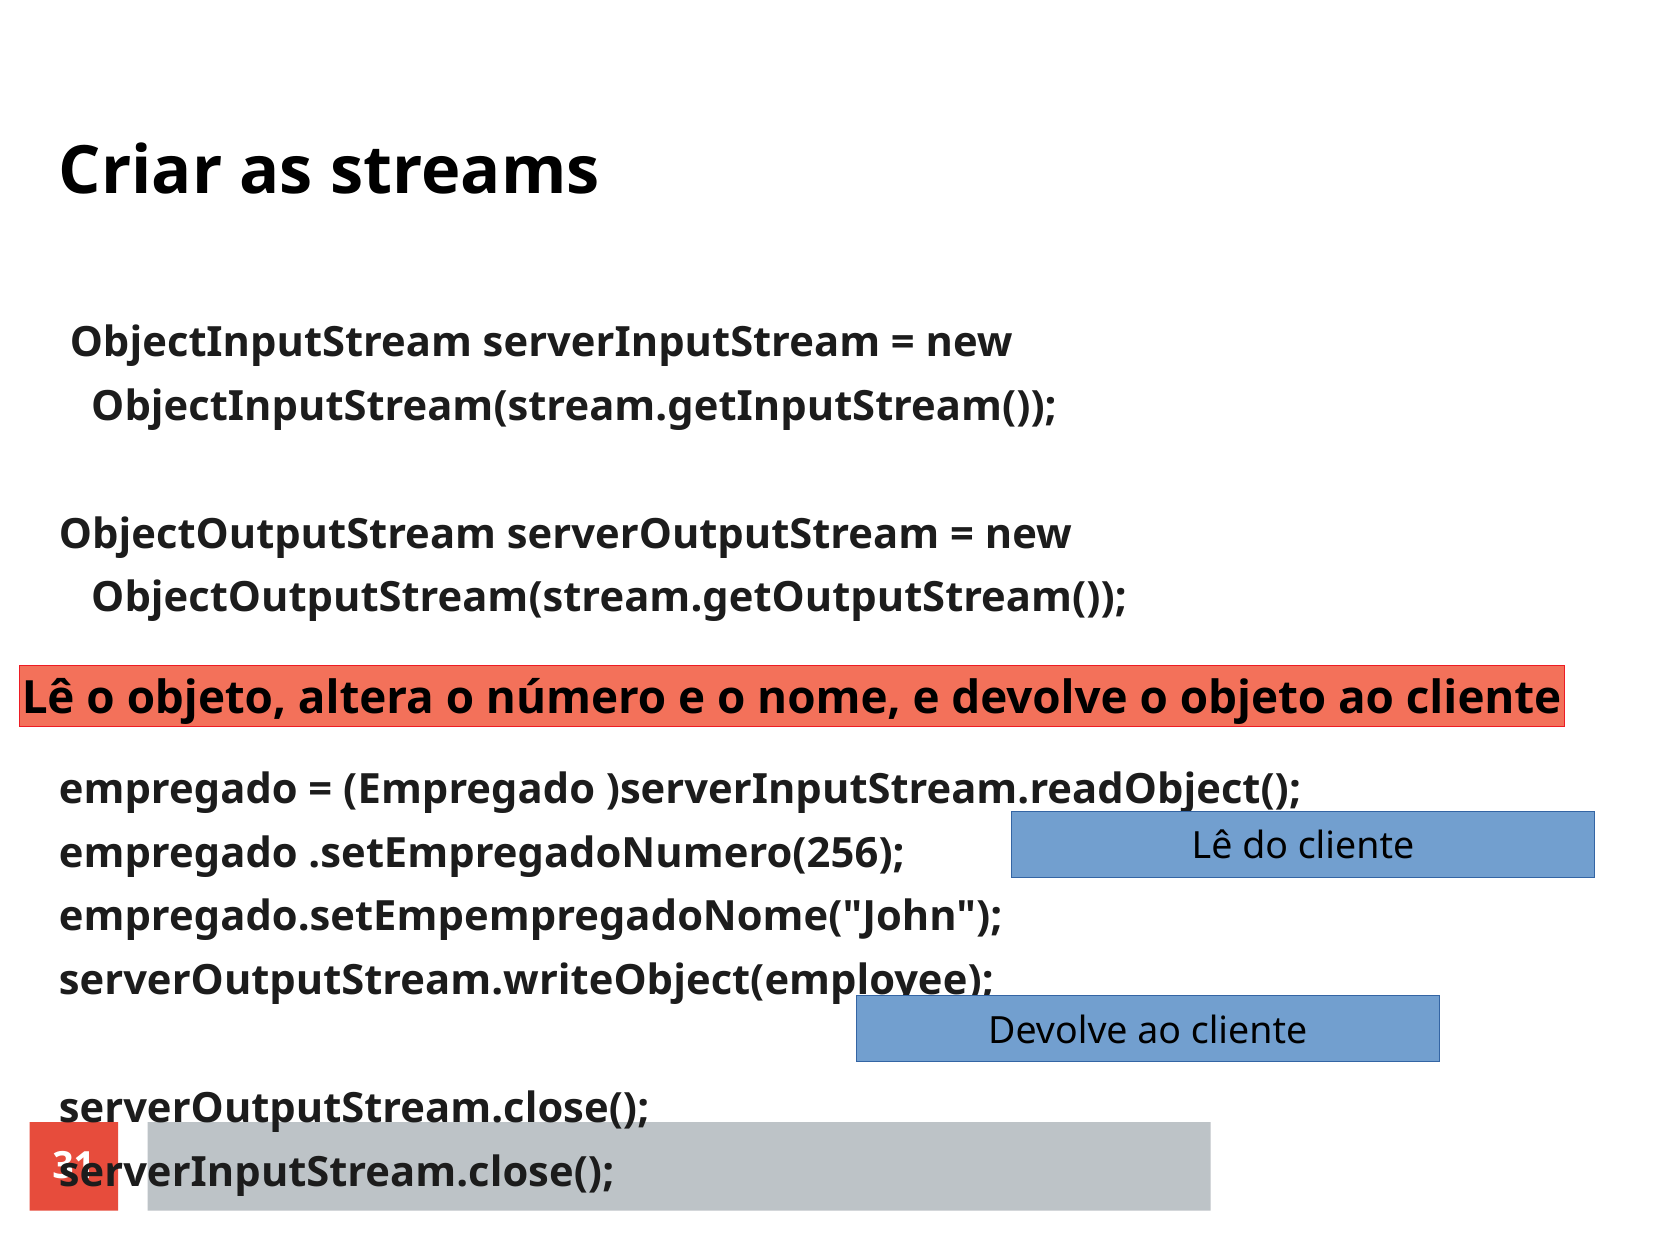

# Criar as streams
 ObjectInputStream serverInputStream = new
 ObjectInputStream(stream.getInputStream());
ObjectOutputStream serverOutputStream = new
 ObjectOutputStream(stream.getOutputStream());
empregado = (Empregado )serverInputStream.readObject();
empregado .setEmpregadoNumero(256);
empregado.setEmpempregadoNome("John");
serverOutputStream.writeObject(employee);
serverOutputStream.close();
serverInputStream.close();
Lê o objeto, altera o número e o nome, e devolve o objeto ao cliente
Lê do cliente
Devolve ao cliente